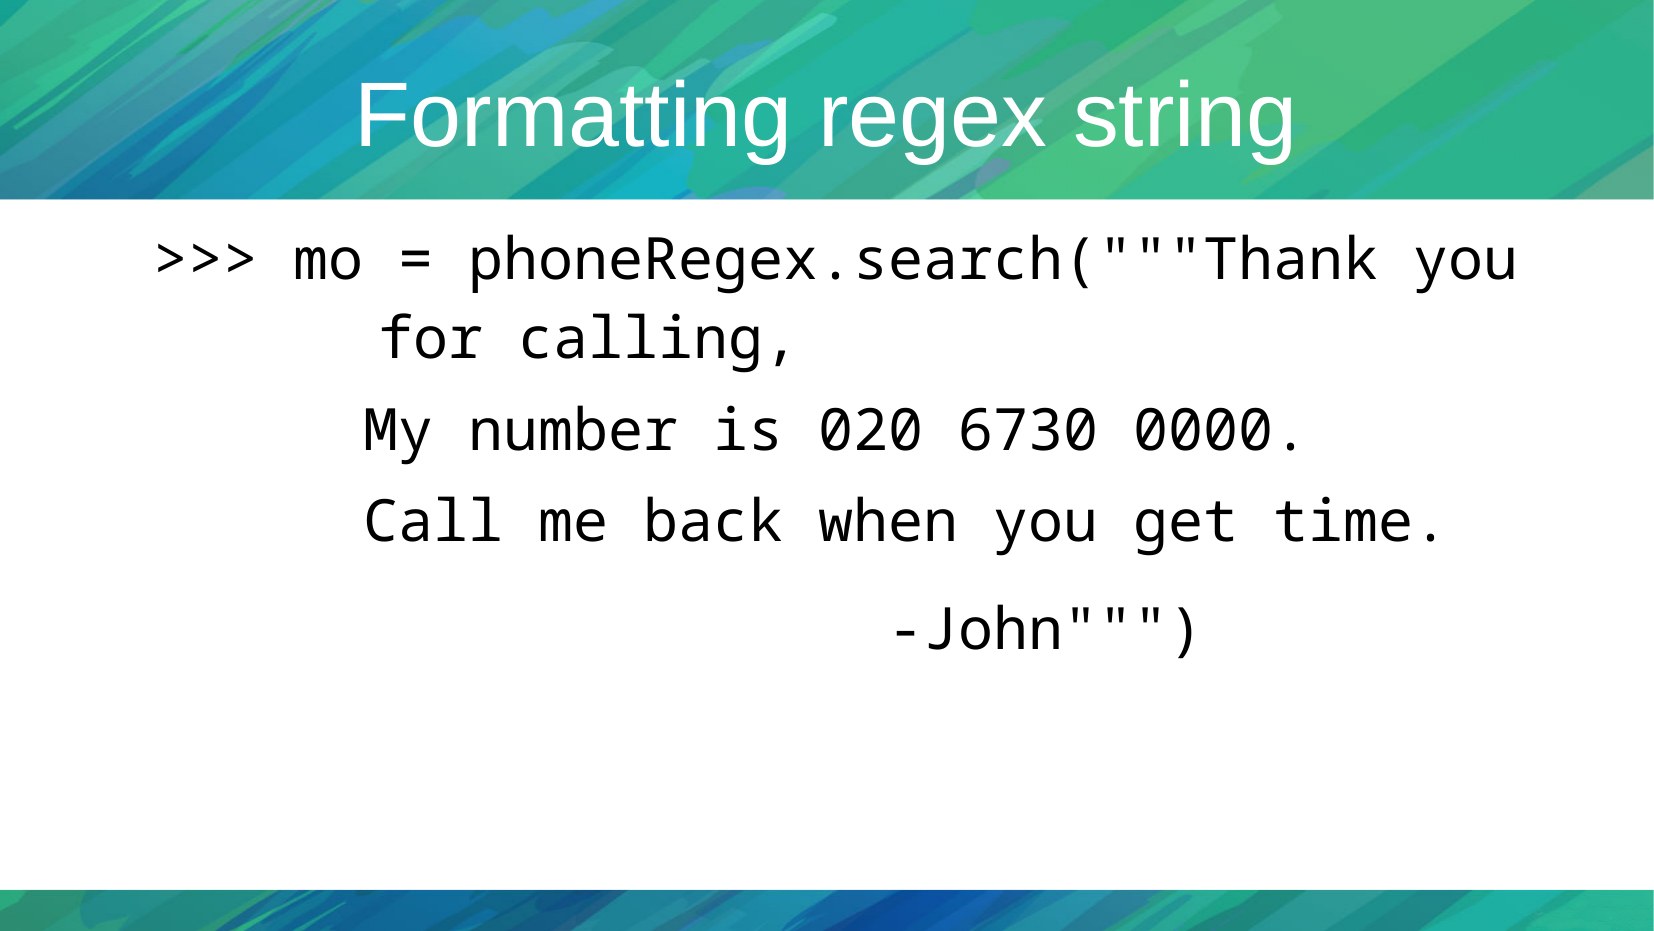

# Formatting regex string
>>> mo = phoneRegex.search("""Thank you 			for calling,
 My number is 020 6730 0000.
 Call me back when you get time.
 -John""")